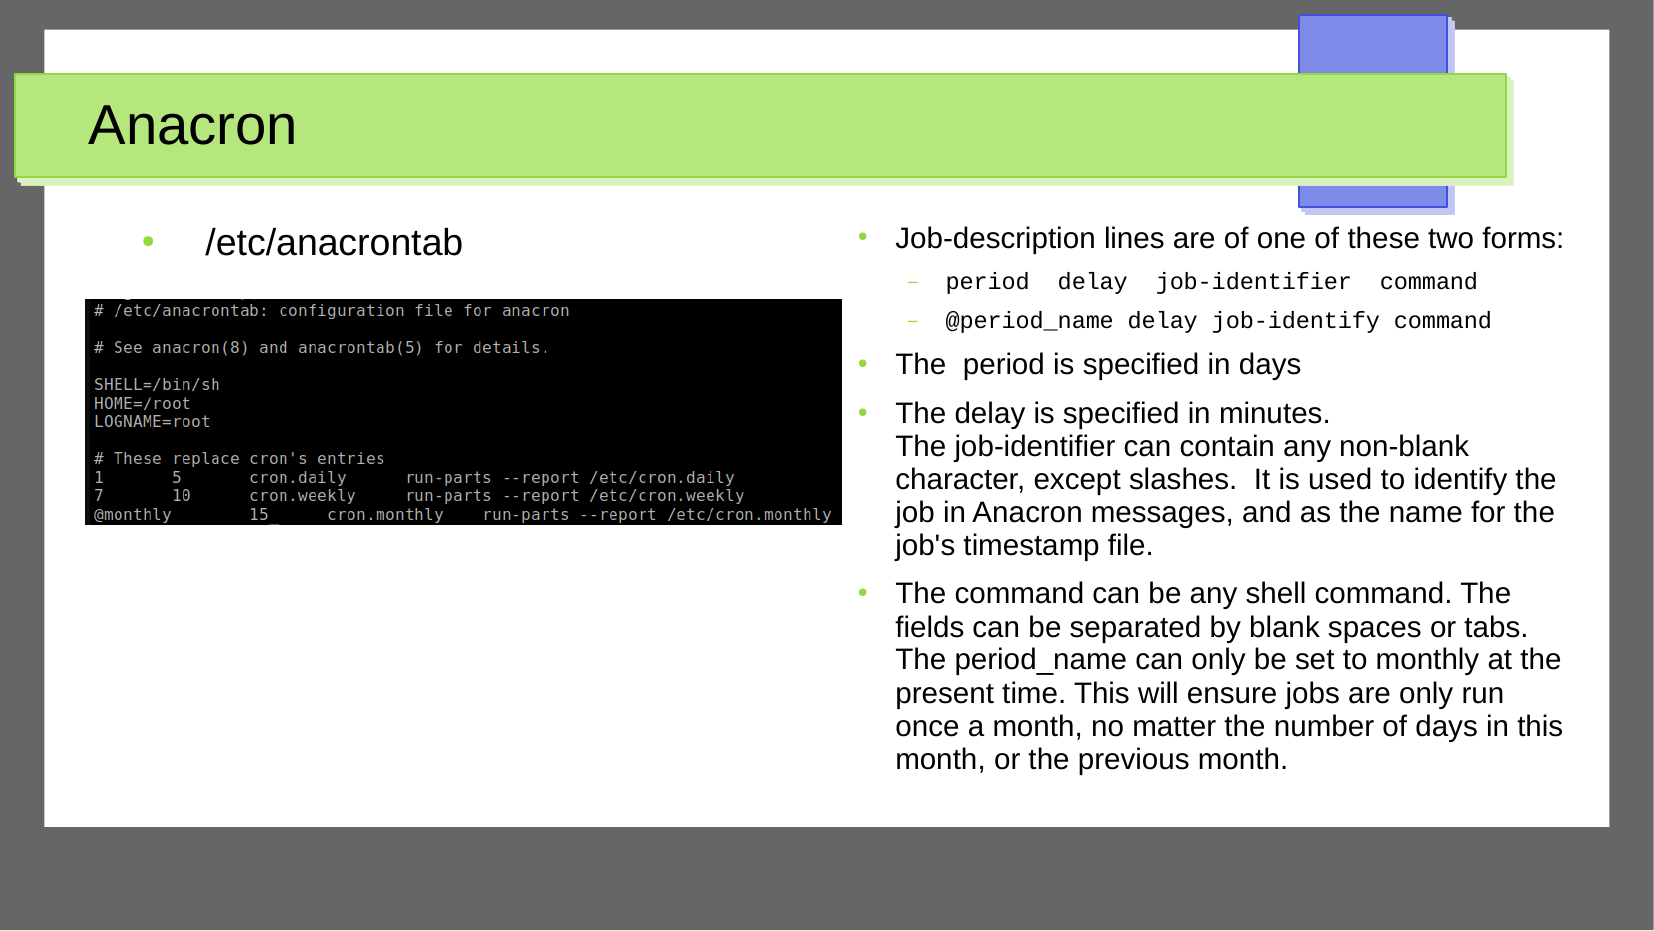

# Anacron
 /etc/anacrontab
Job-description lines are of one of these two forms:
period delay job-identifier command
@period_name delay job-identify command
The period is specified in days
The delay is specified in minutes.
The job-identifier can contain any non-blank character, except slashes. It is used to identify the job in Anacron messages, and as the name for the job's timestamp file.
The command can be any shell command. The fields can be separated by blank spaces or tabs. The period_name can only be set to monthly at the present time. This will ensure jobs are only run once a month, no matter the number of days in this month, or the previous month.